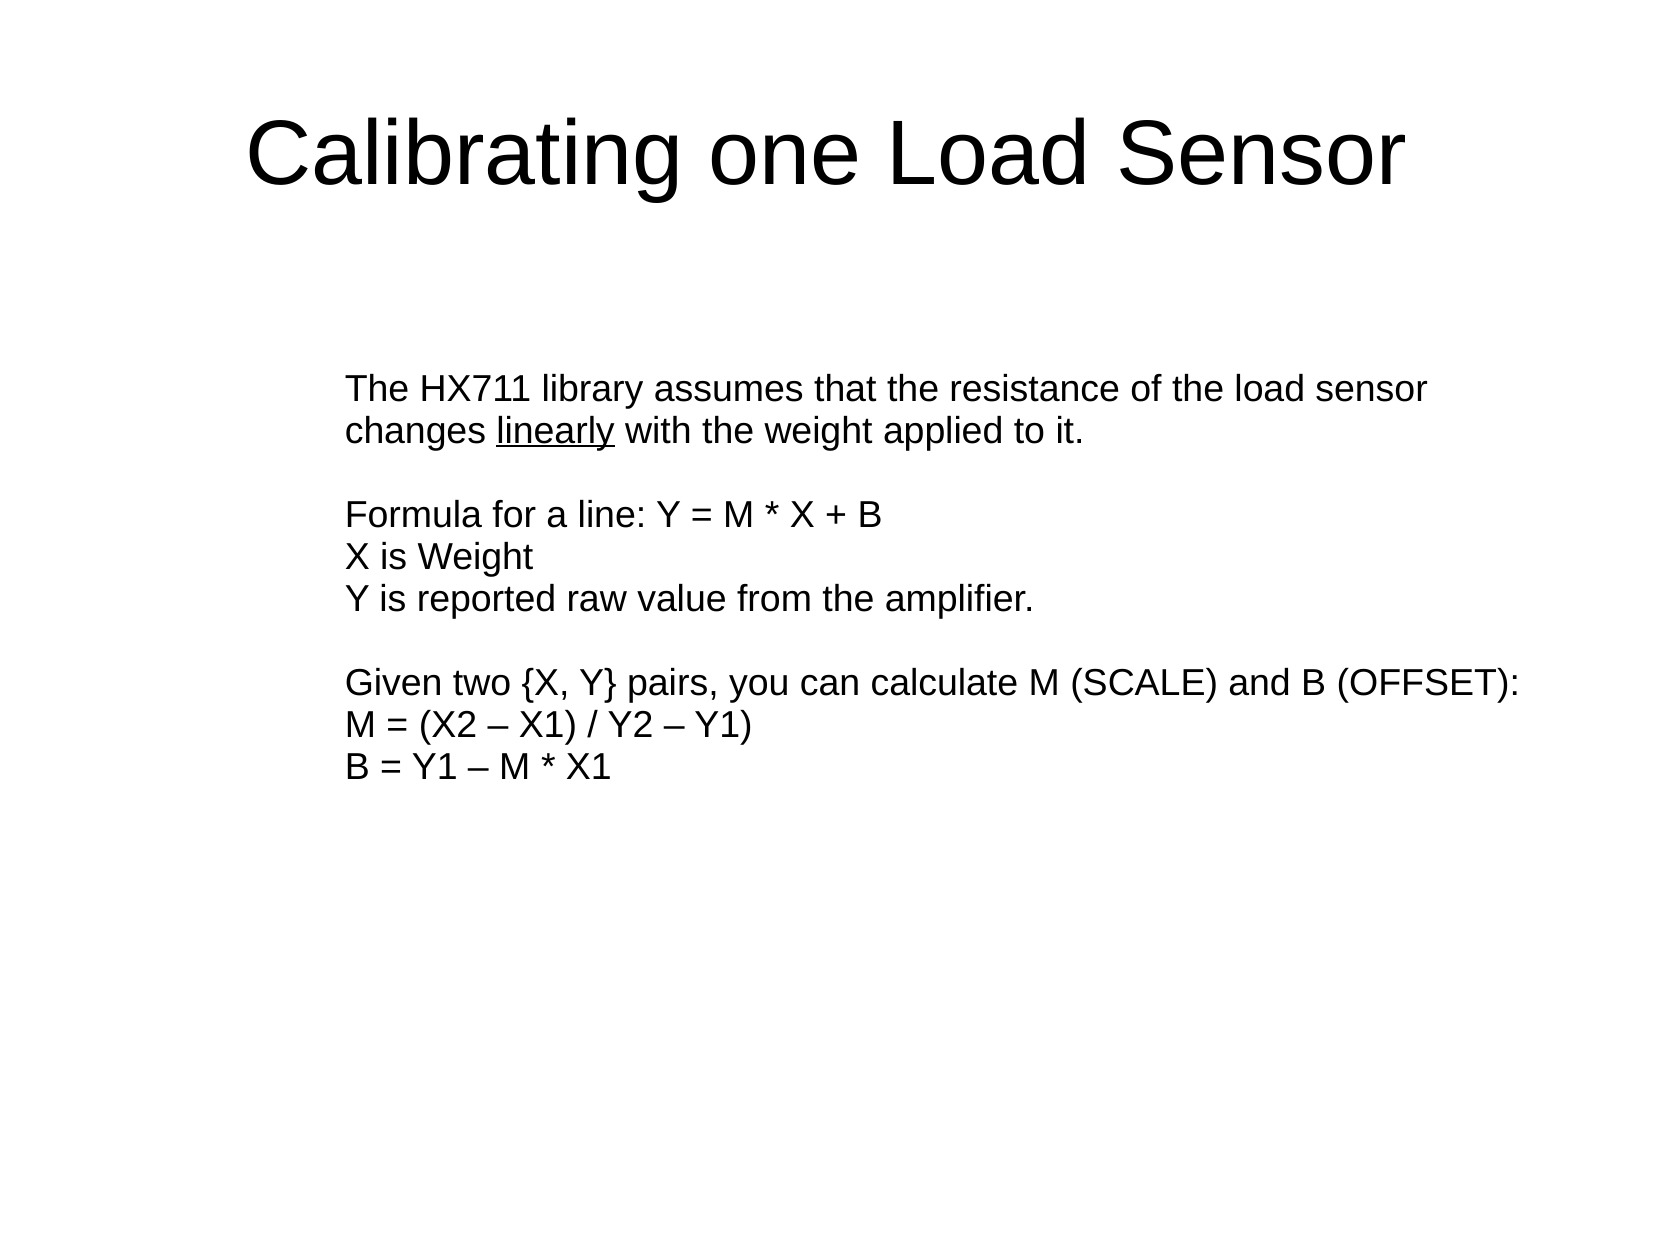

# Calibrating one Load Sensor
The HX711 library assumes that the resistance of the load sensor
changes linearly with the weight applied to it.
Formula for a line: Y = M * X + B
X is Weight
Y is reported raw value from the amplifier.
Given two {X, Y} pairs, you can calculate M (SCALE) and B (OFFSET):
M = (X2 – X1) / Y2 – Y1)
B = Y1 – M * X1